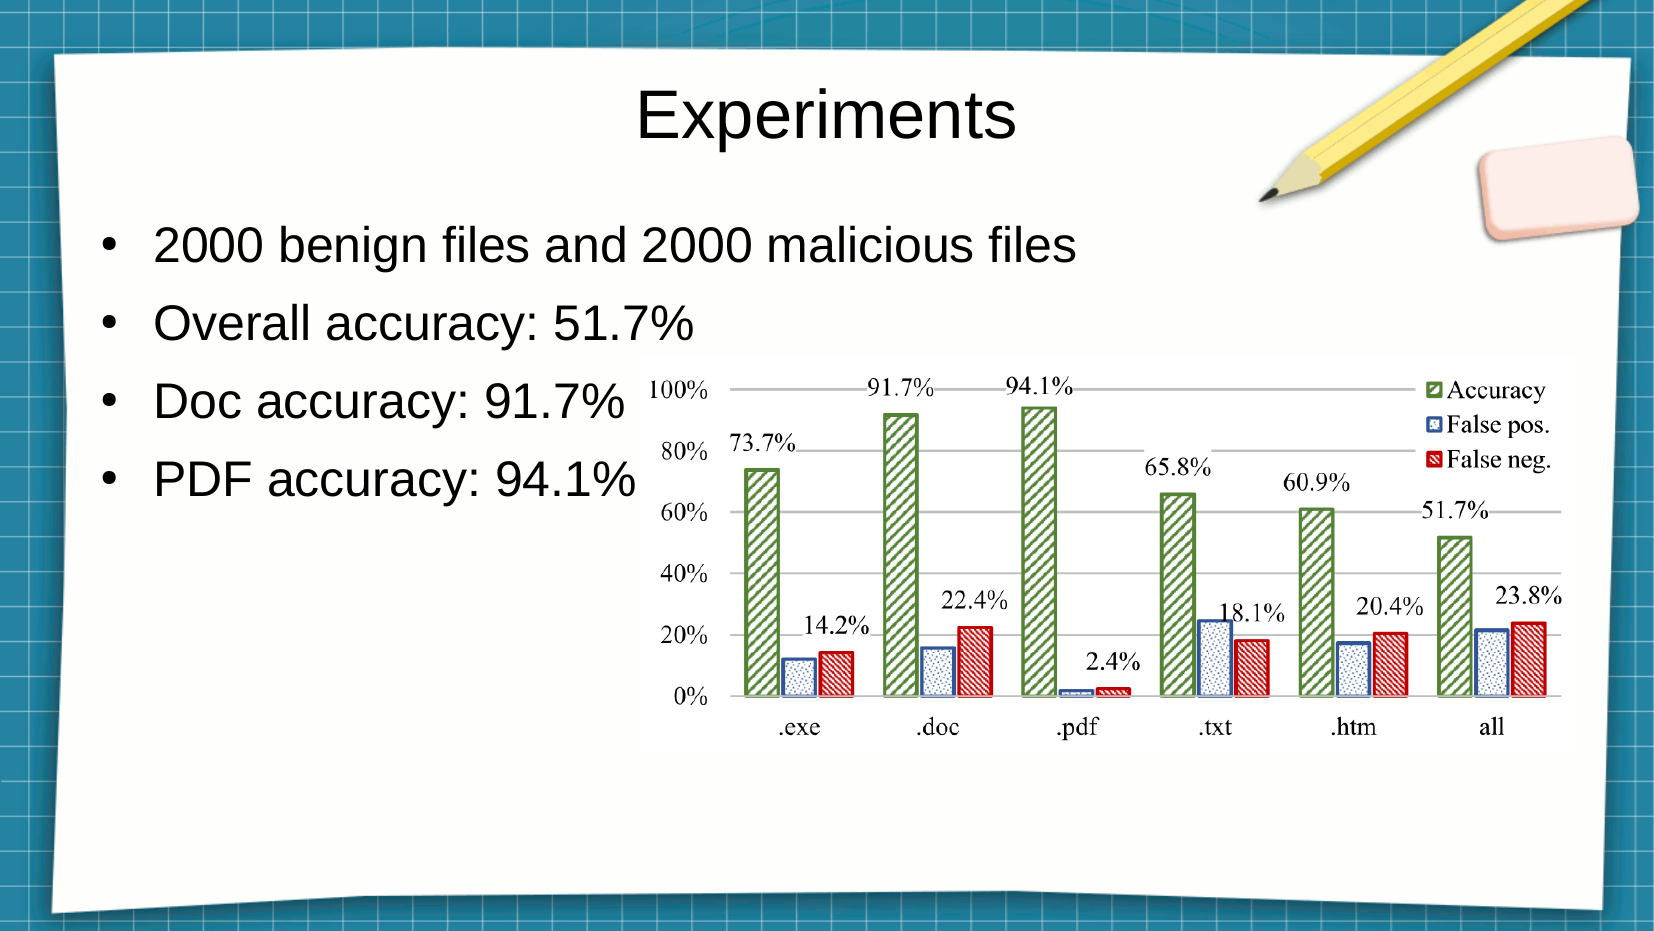

# Experiments
2000 benign files and 2000 malicious files
Overall accuracy: 51.7%
Doc accuracy: 91.7%
PDF accuracy: 94.1%